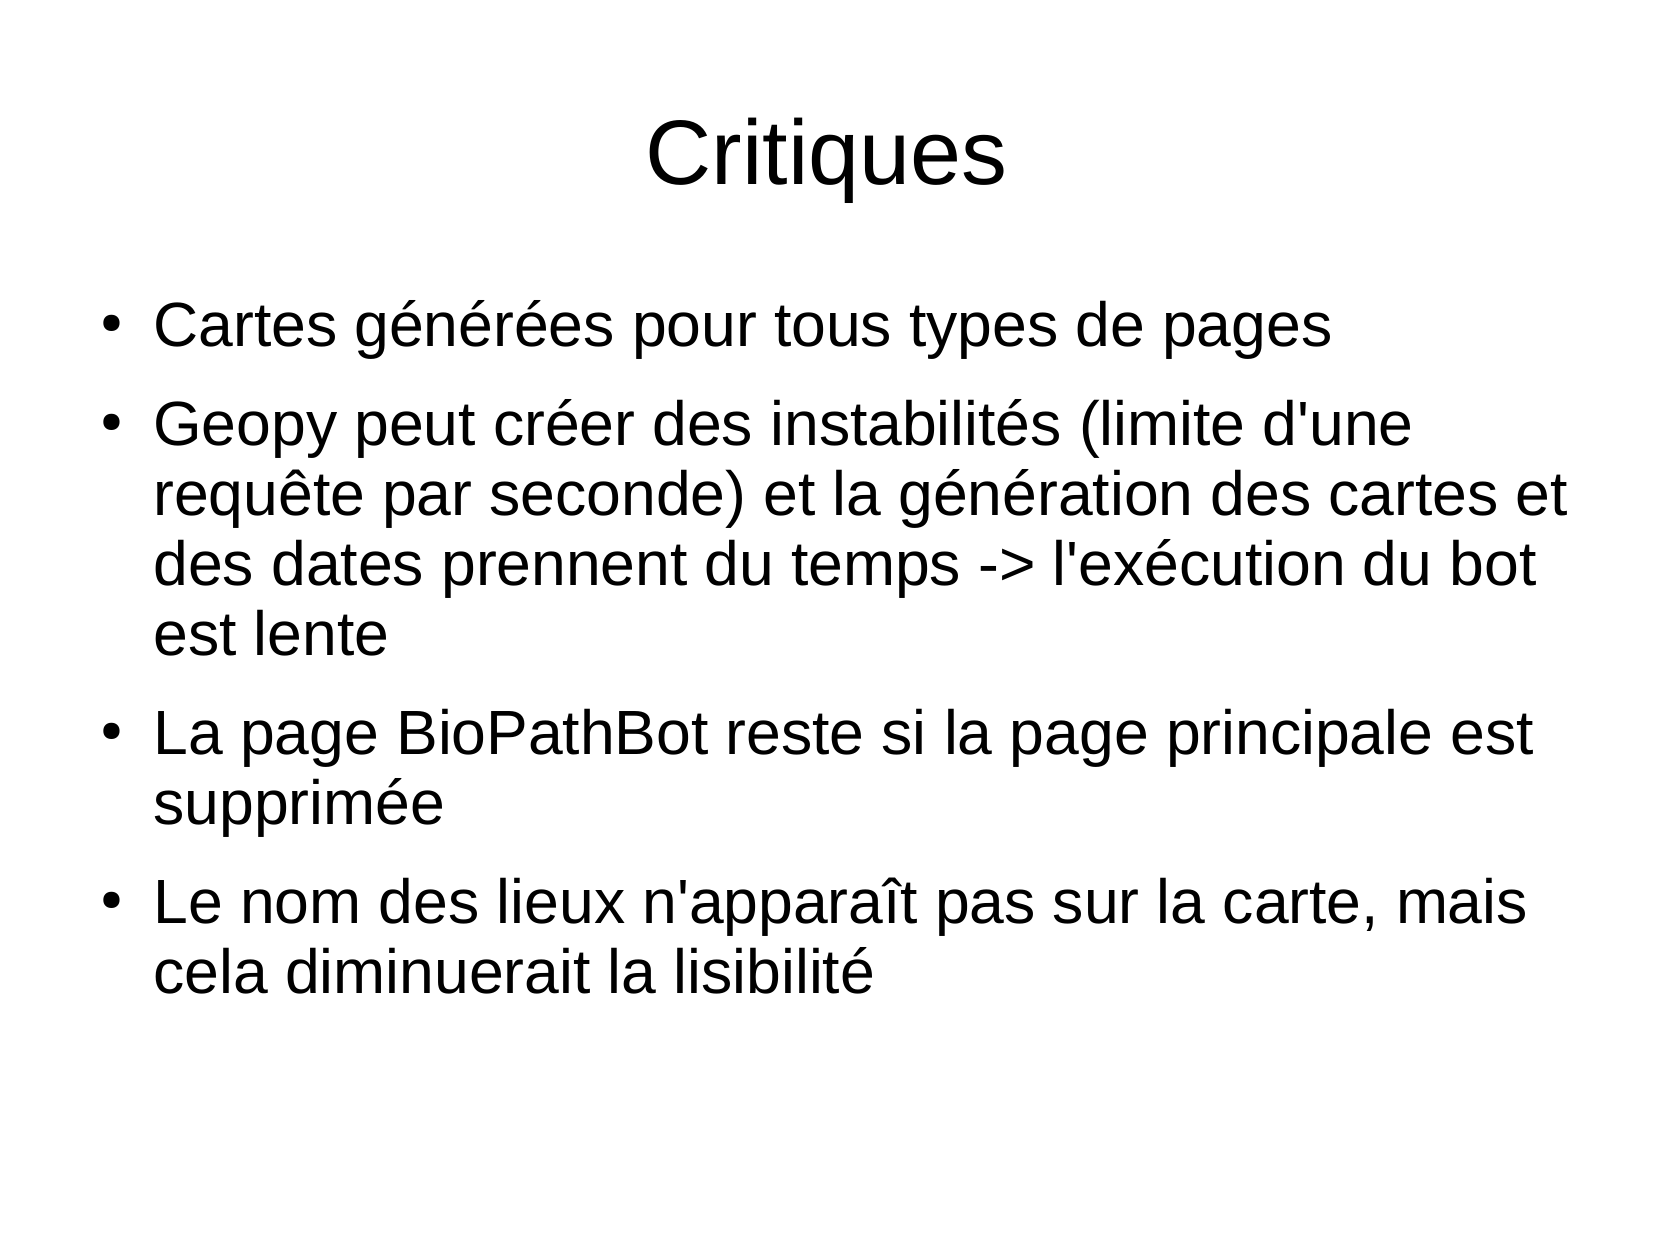

# Critiques
Cartes générées pour tous types de pages
Geopy peut créer des instabilités (limite d'une requête par seconde) et la génération des cartes et des dates prennent du temps -> l'exécution du bot est lente
La page BioPathBot reste si la page principale est supprimée
Le nom des lieux n'apparaît pas sur la carte, mais cela diminuerait la lisibilité